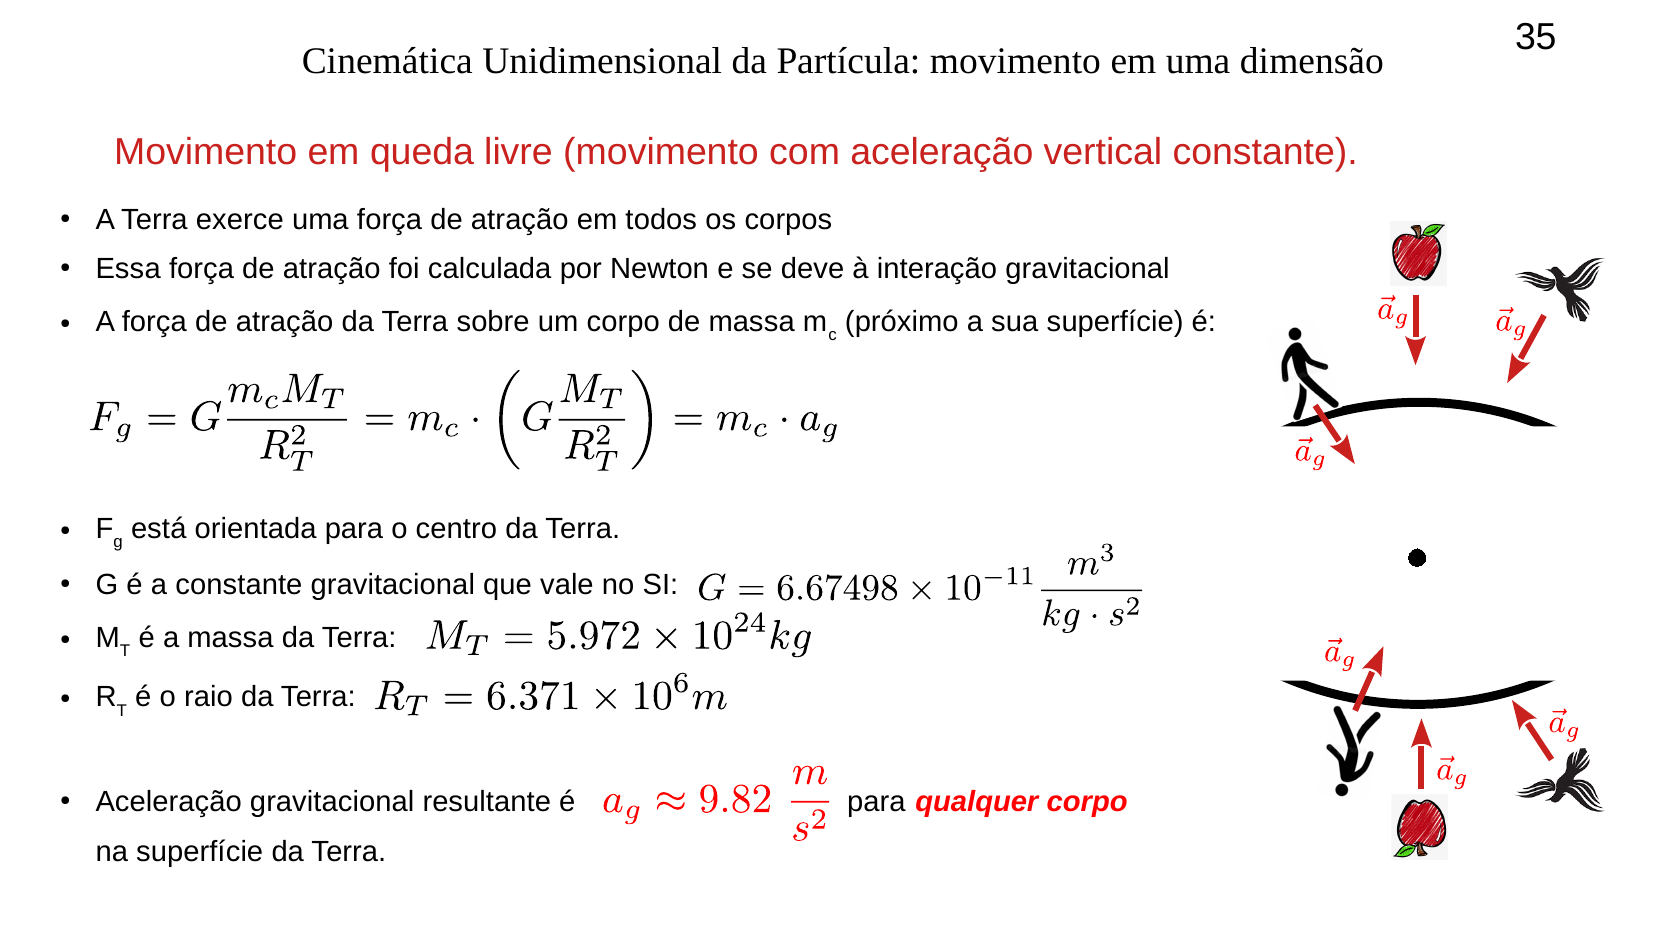

Cinemática Unidimensional da Partícula: movimento em uma dimensão
Movimento em queda livre (movimento com aceleração vertical constante).
A Terra exerce uma força de atração em todos os corpos
Essa força de atração foi calculada por Newton e se deve à interação gravitacional
A força de atração da Terra sobre um corpo de massa mc (próximo a sua superfície) é:
Fg está orientada para o centro da Terra.
G é a constante gravitacional que vale no SI:
MT é a massa da Terra:
RT é o raio da Terra:
Aceleração gravitacional resultante é para qualquer corpo
na superfície da Terra.